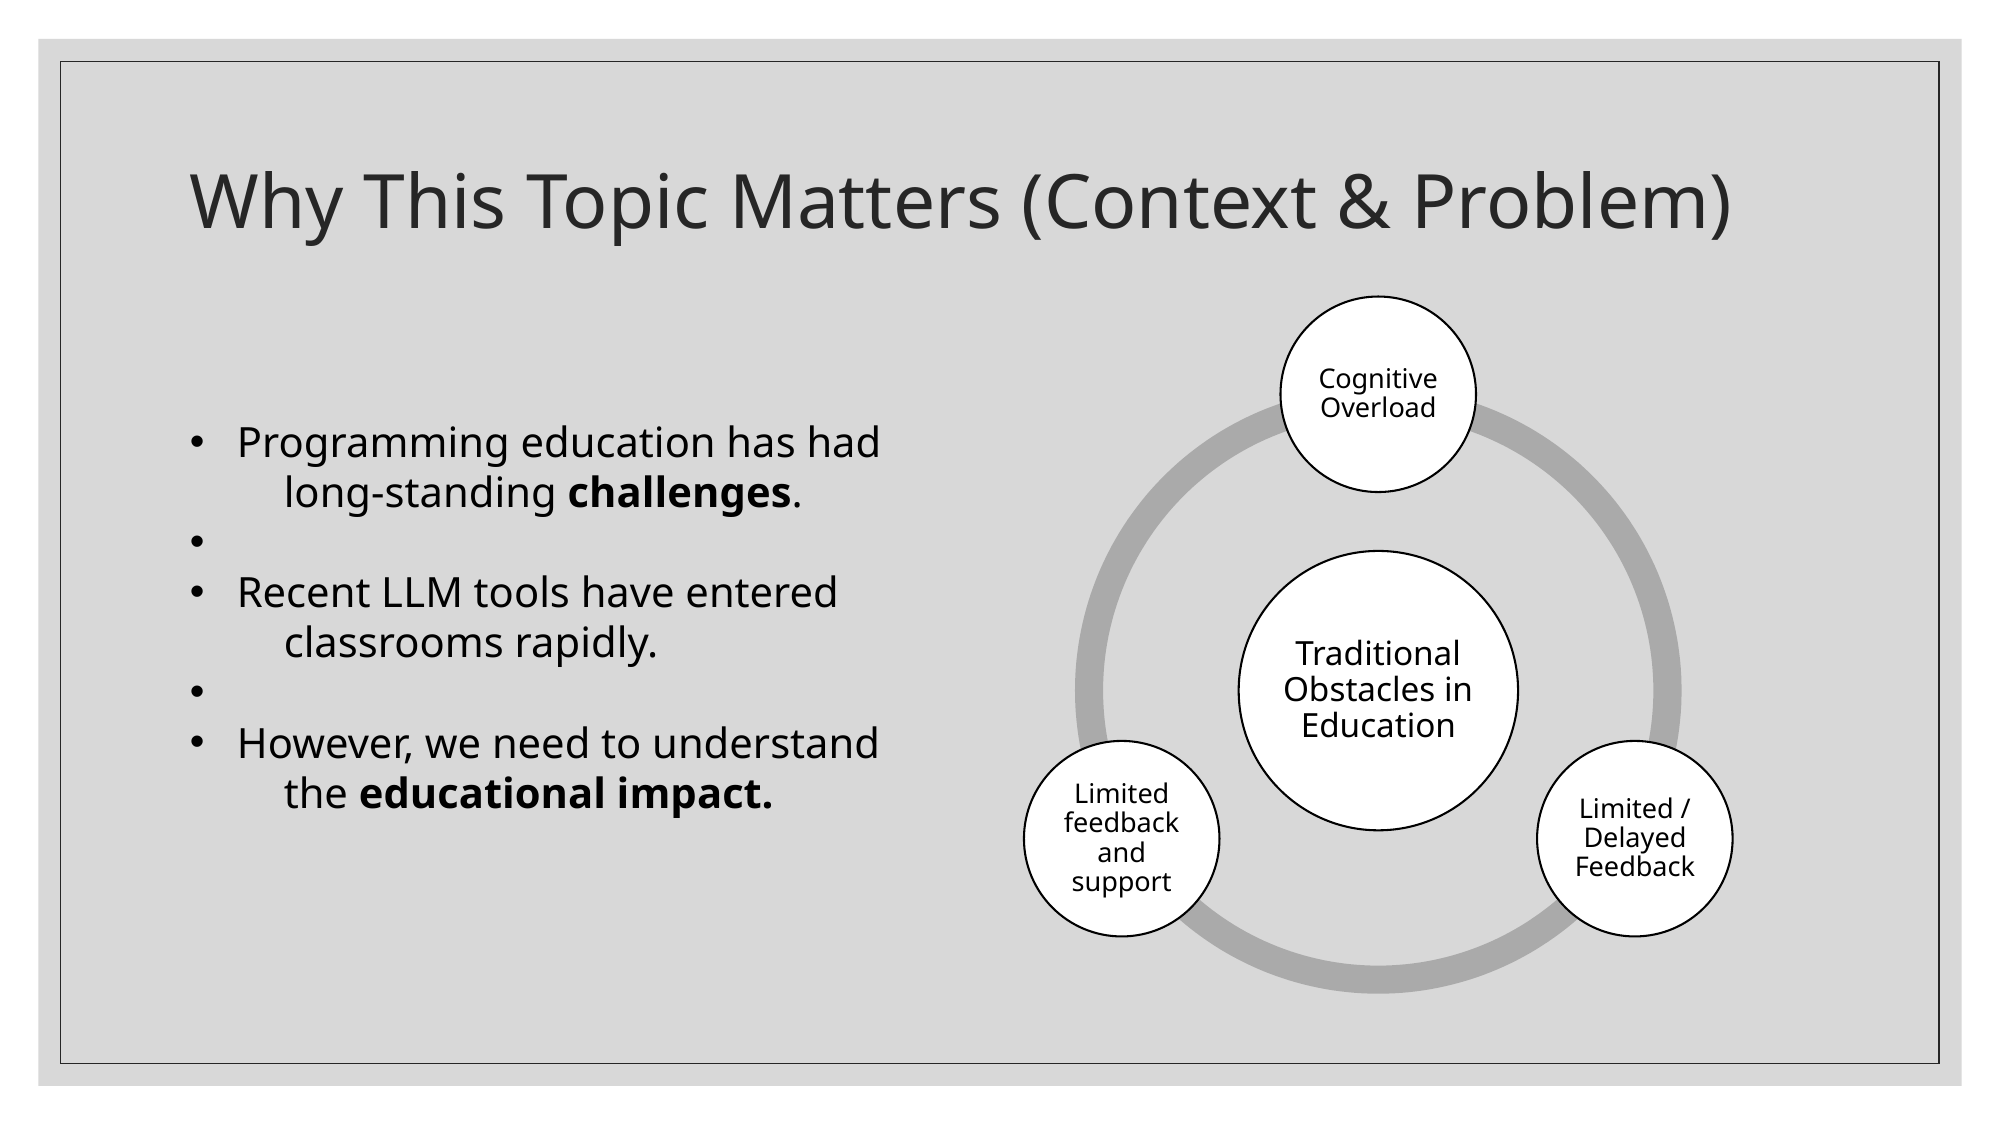

# Why This Topic Matters (Context & Problem)
Cognitive Overload
Traditional Obstacles in Education
Limited feedback and support
Limited / Delayed Feedback
Programming education has had long-standing challenges.
Recent LLM tools have entered classrooms rapidly.
However, we need to understand the educational impact.